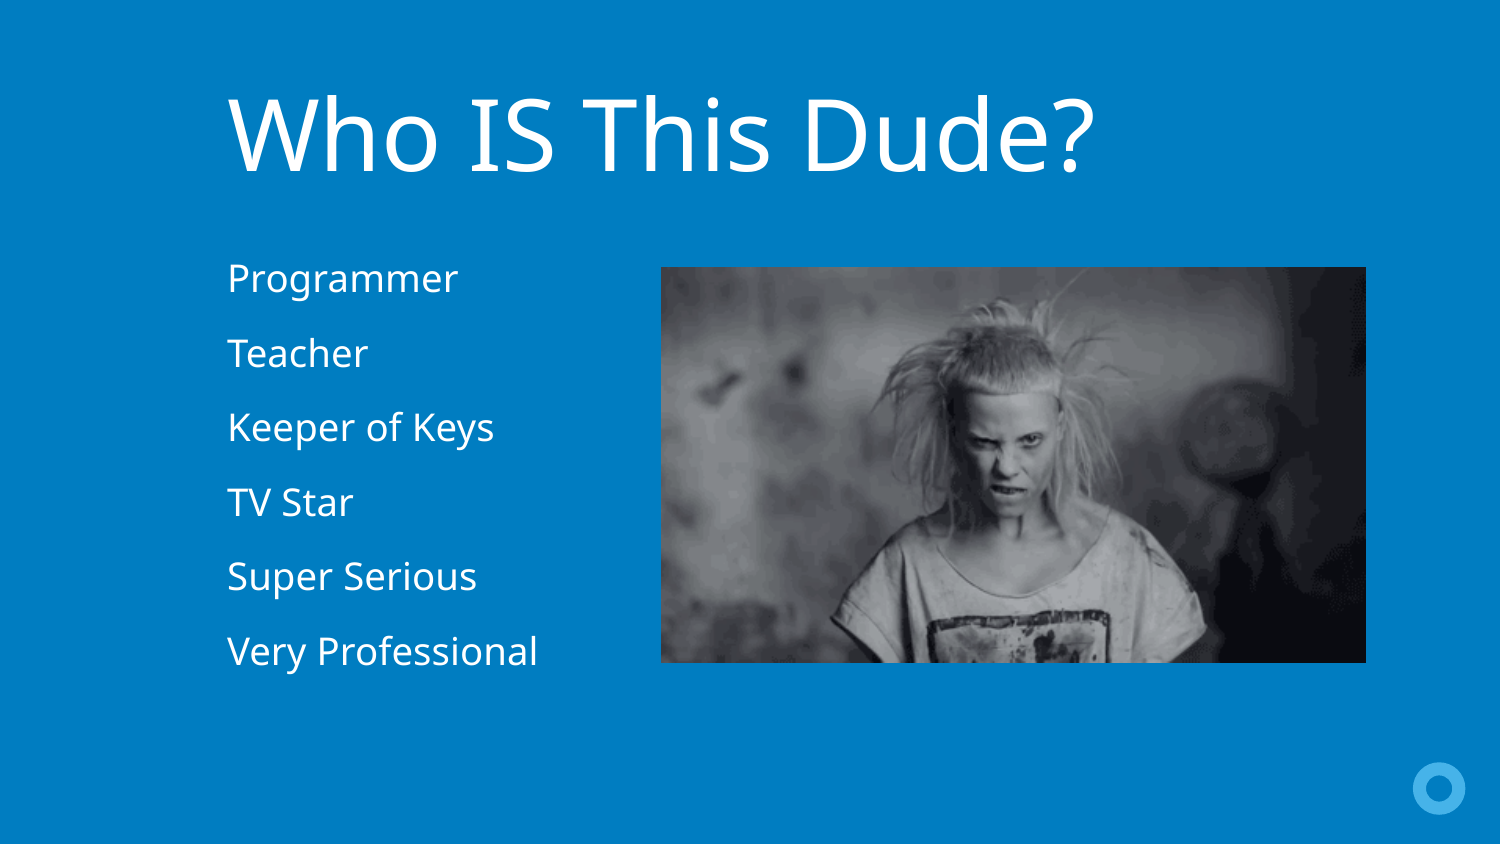

# Who IS This Dude?
Programmer
Teacher
Keeper of Keys
TV Star
Super Serious
Very Professional